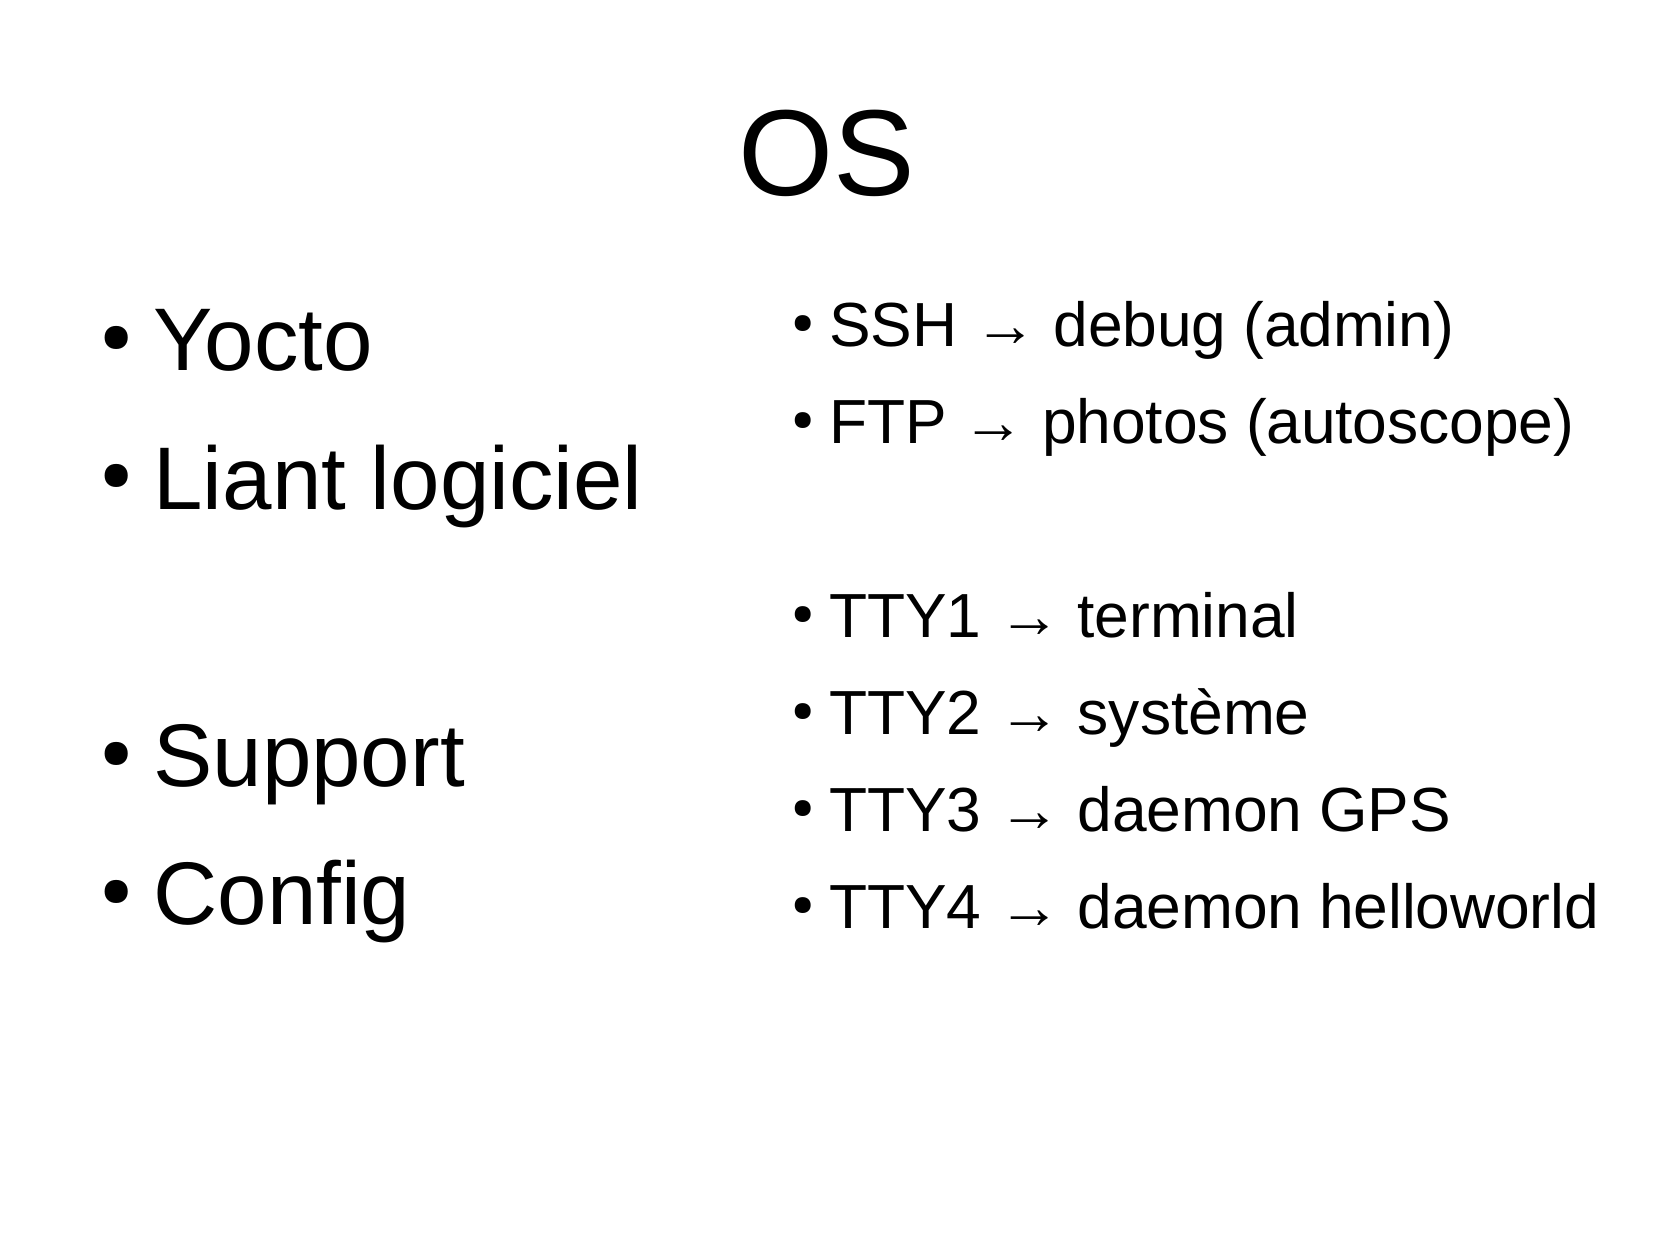

# OS
Yocto
Liant logiciel
Support
Config
SSH → debug (admin)
FTP → photos (autoscope)
TTY1 → terminal
TTY2 → système
TTY3 → daemon GPS
TTY4 → daemon helloworld